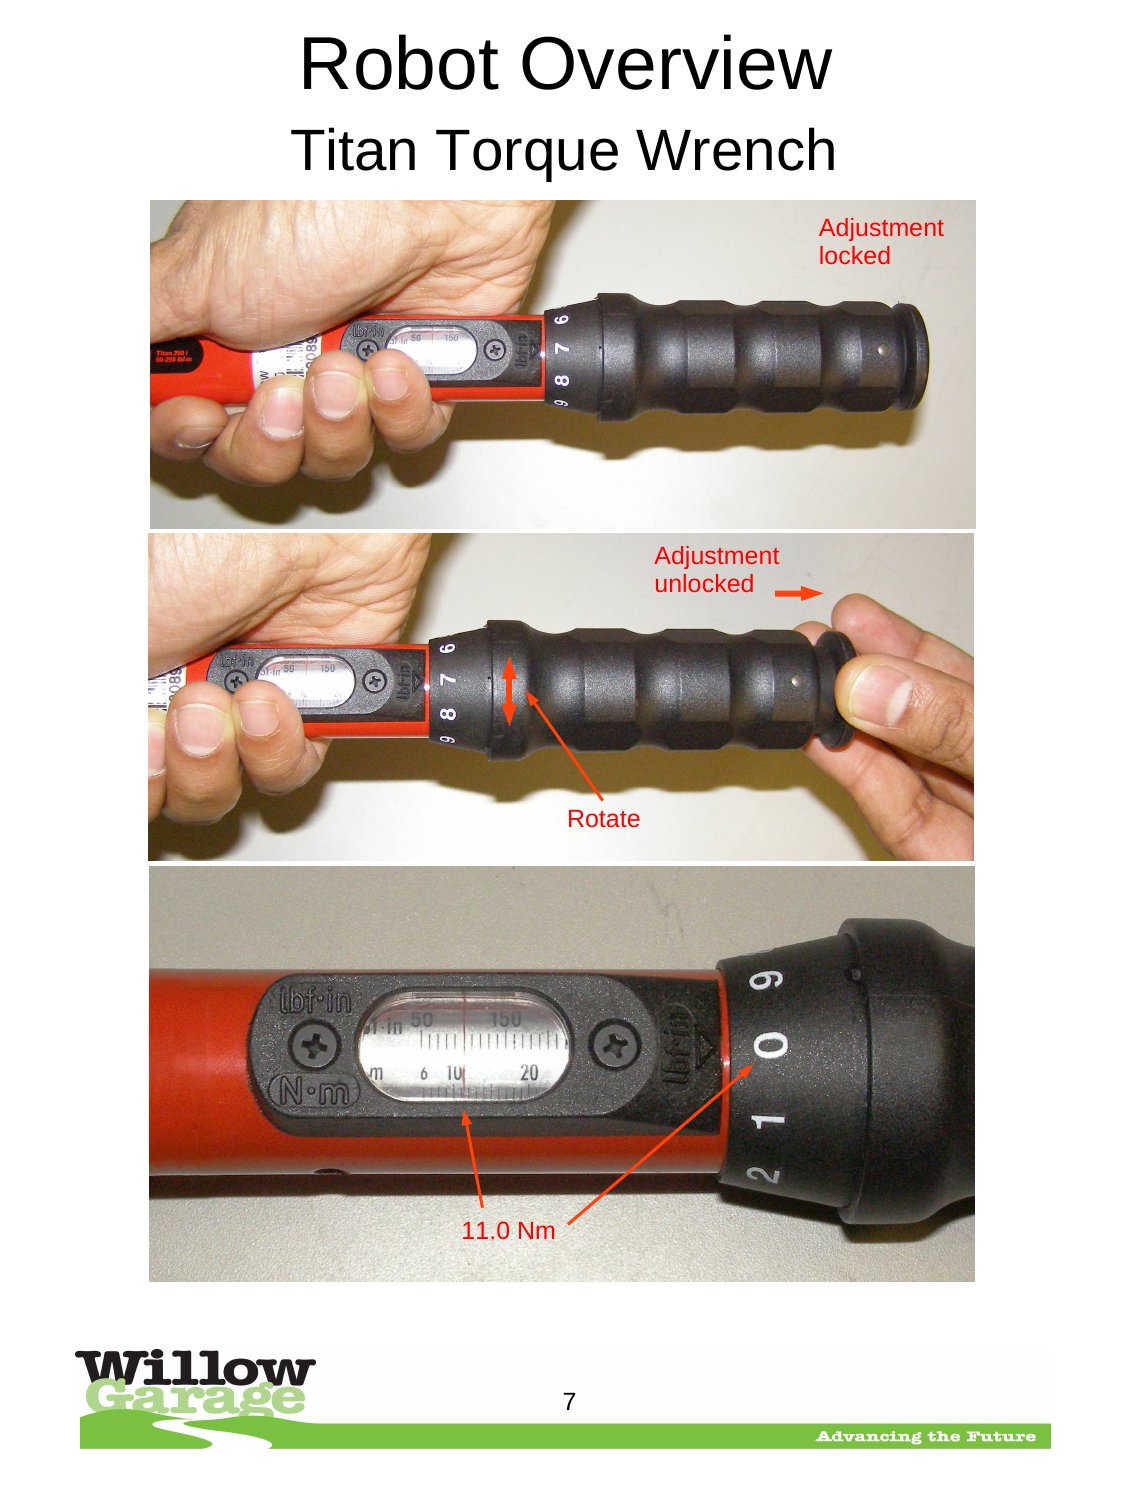

# Robot Overview
Titan Torque Wrench
Adjustment locked
Adjustment unlocked
Rotate
11.0 Nm
7